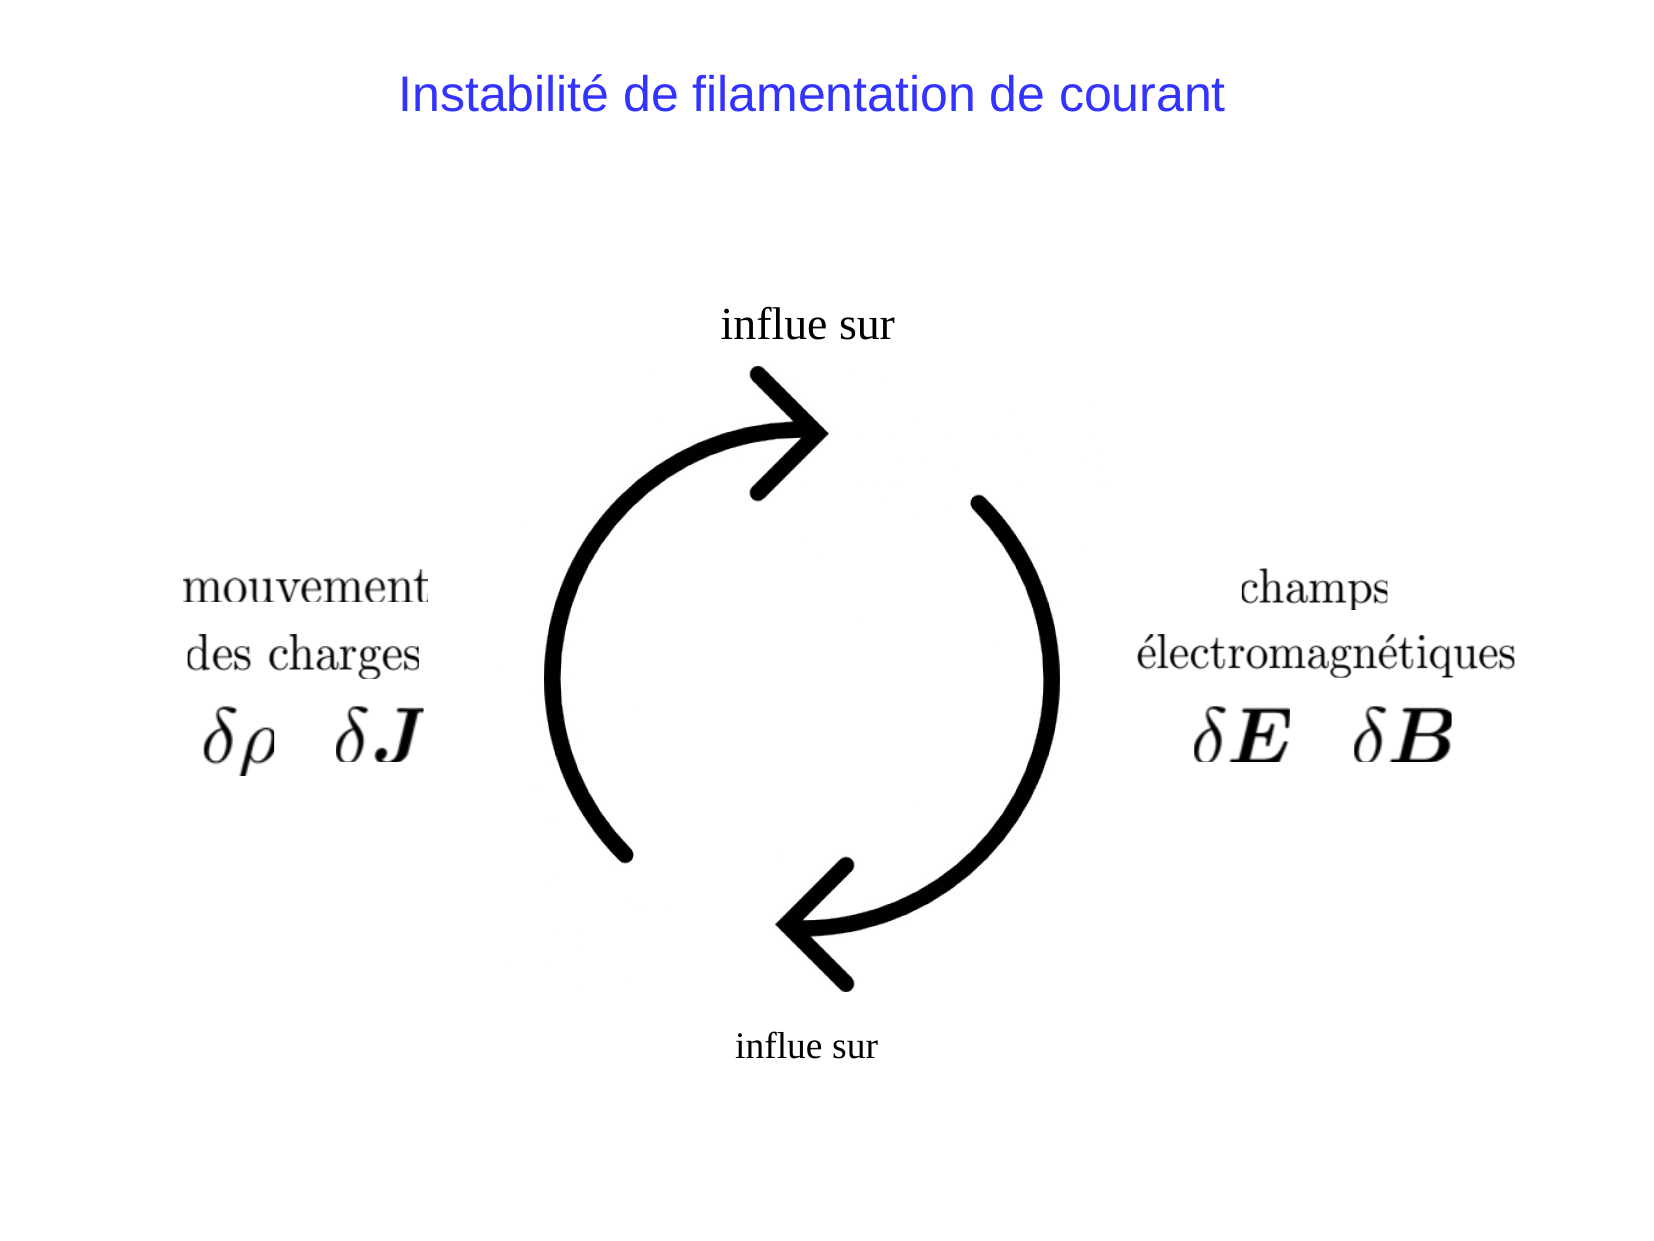

Instabilité de filamentation de courant
influe sur
influe sur